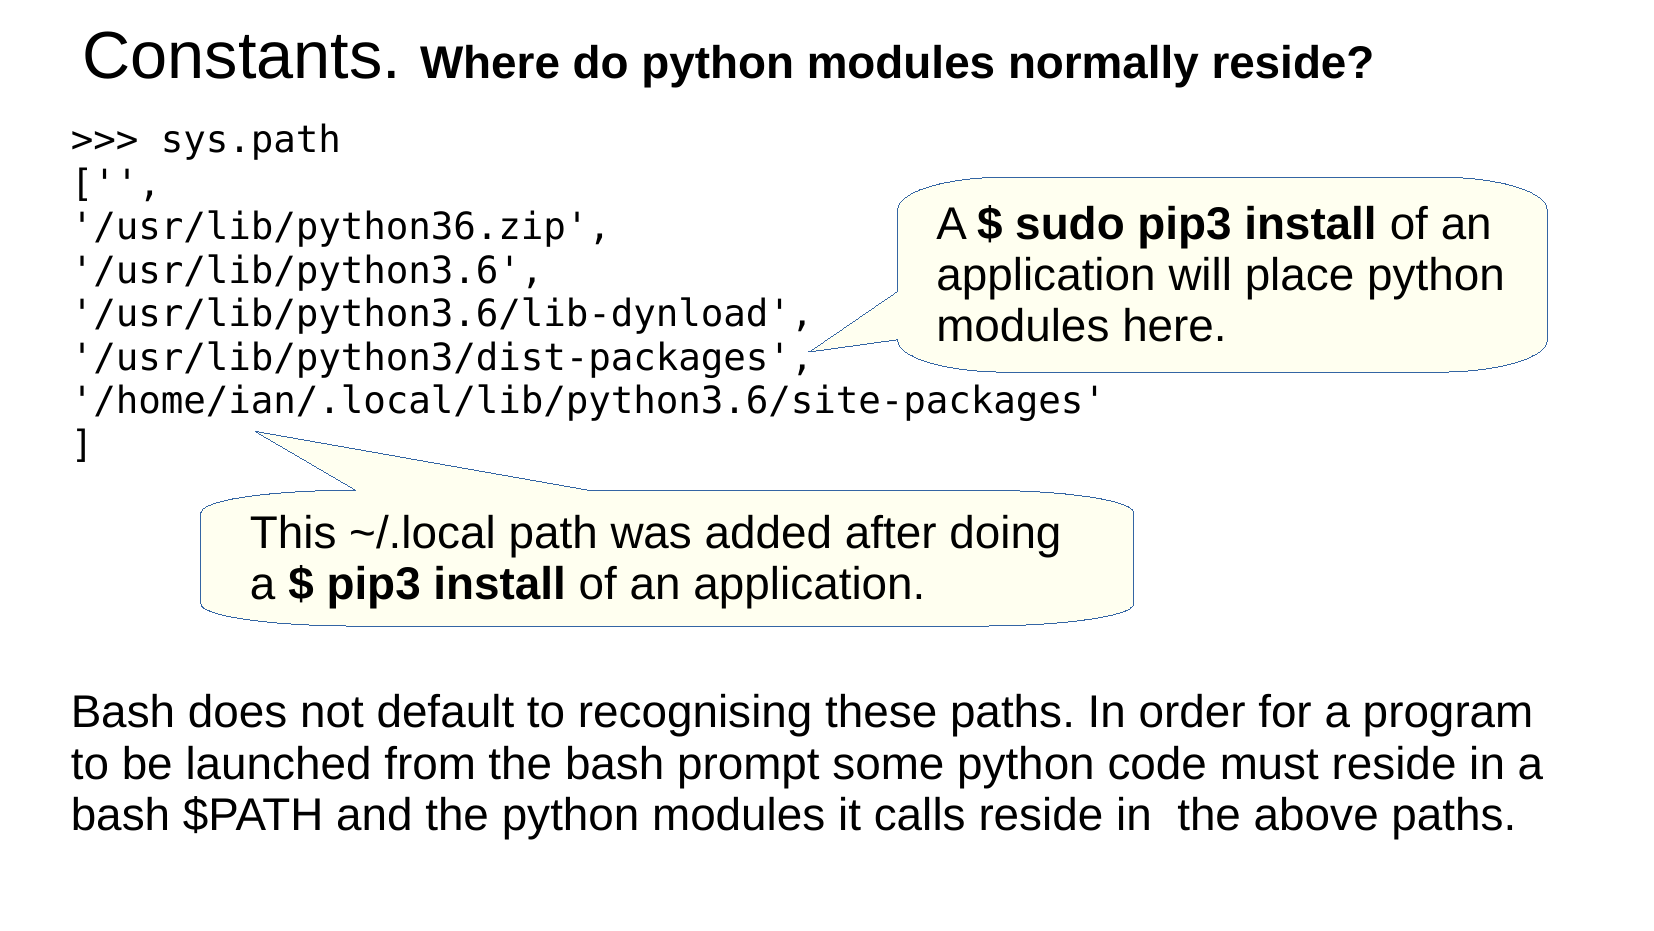

# Constants. Where do python modules normally reside?
>>> sys.path
['',
'/usr/lib/python36.zip',
'/usr/lib/python3.6',
'/usr/lib/python3.6/lib-dynload',
'/usr/lib/python3/dist-packages', '/home/ian/.local/lib/python3.6/site-packages'
]
A $ sudo pip3 install of an application will place python modules here.
This ~/.local path was added after doing a $ pip3 install of an application.
Bash does not default to recognising these paths. In order for a program to be launched from the bash prompt some python code must reside in a bash $PATH and the python modules it calls reside in the above paths.